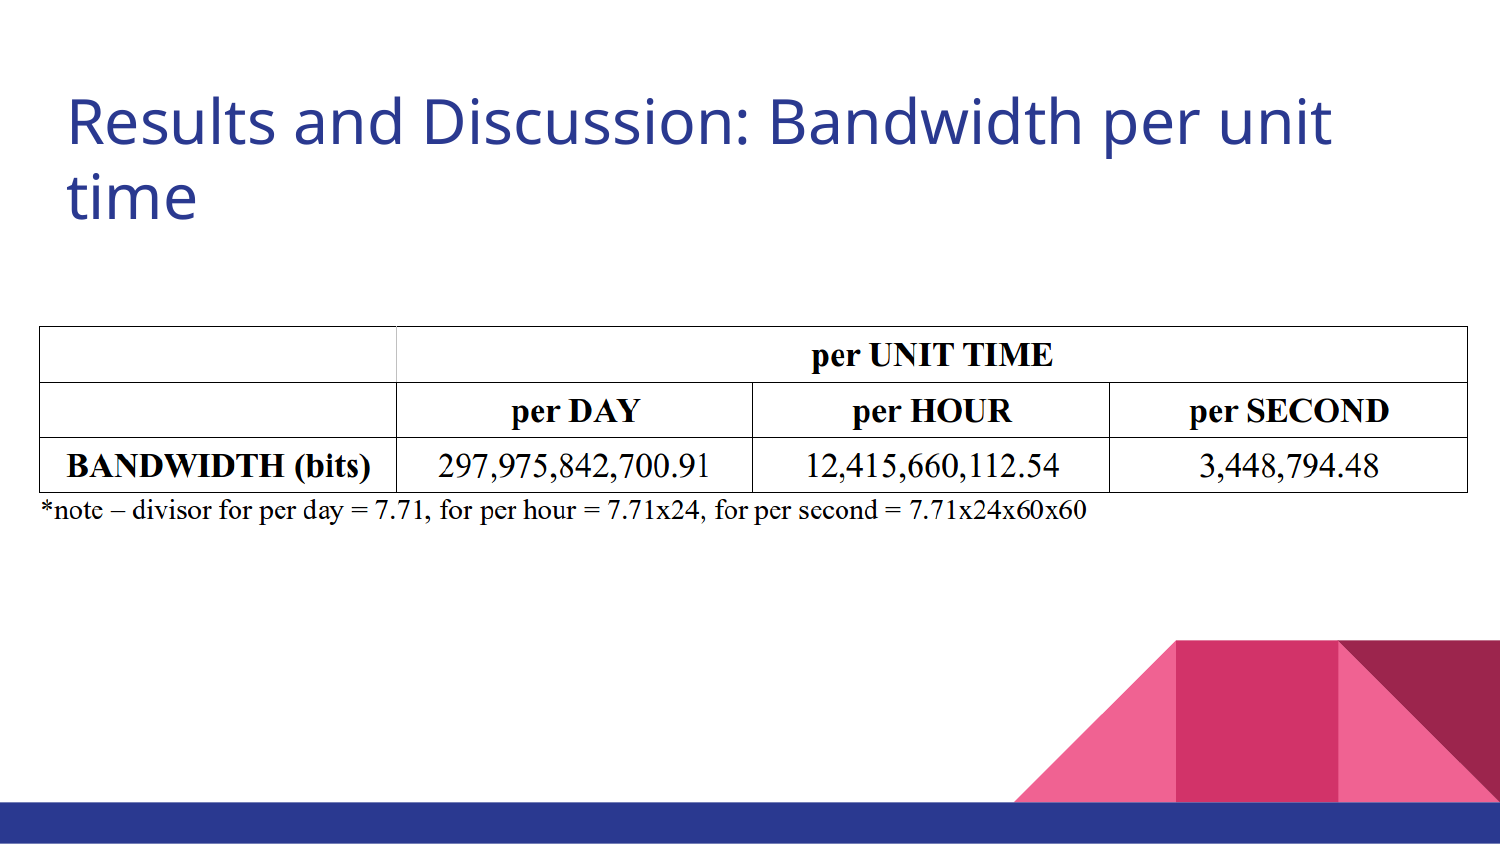

# Results and Discussion: Bandwidth per unit time